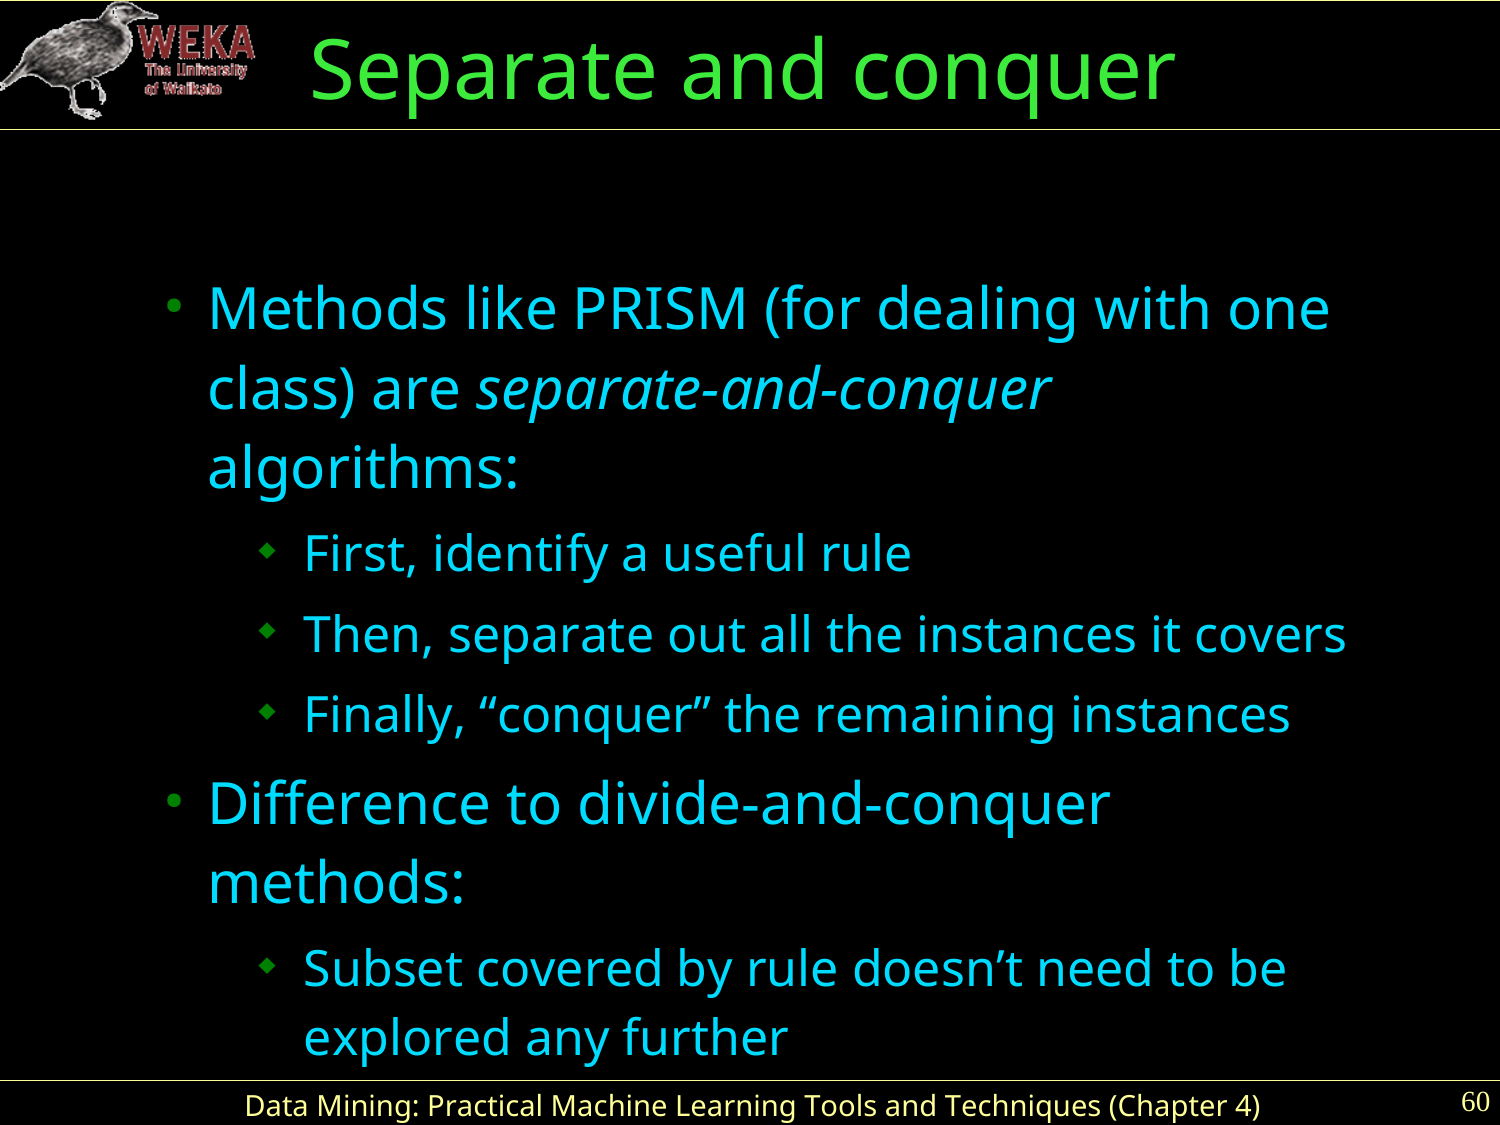

# Separate and conquer
Methods like PRISM (for dealing with one class) are separate-and-conquer algorithms:
First, identify a useful rule
Then, separate out all the instances it covers
Finally, “conquer” the remaining instances
Difference to divide-and-conquer methods:
Subset covered by rule doesn’t need to be explored any further
Data Mining: Practical Machine Learning Tools and Techniques (Chapter 4)
60